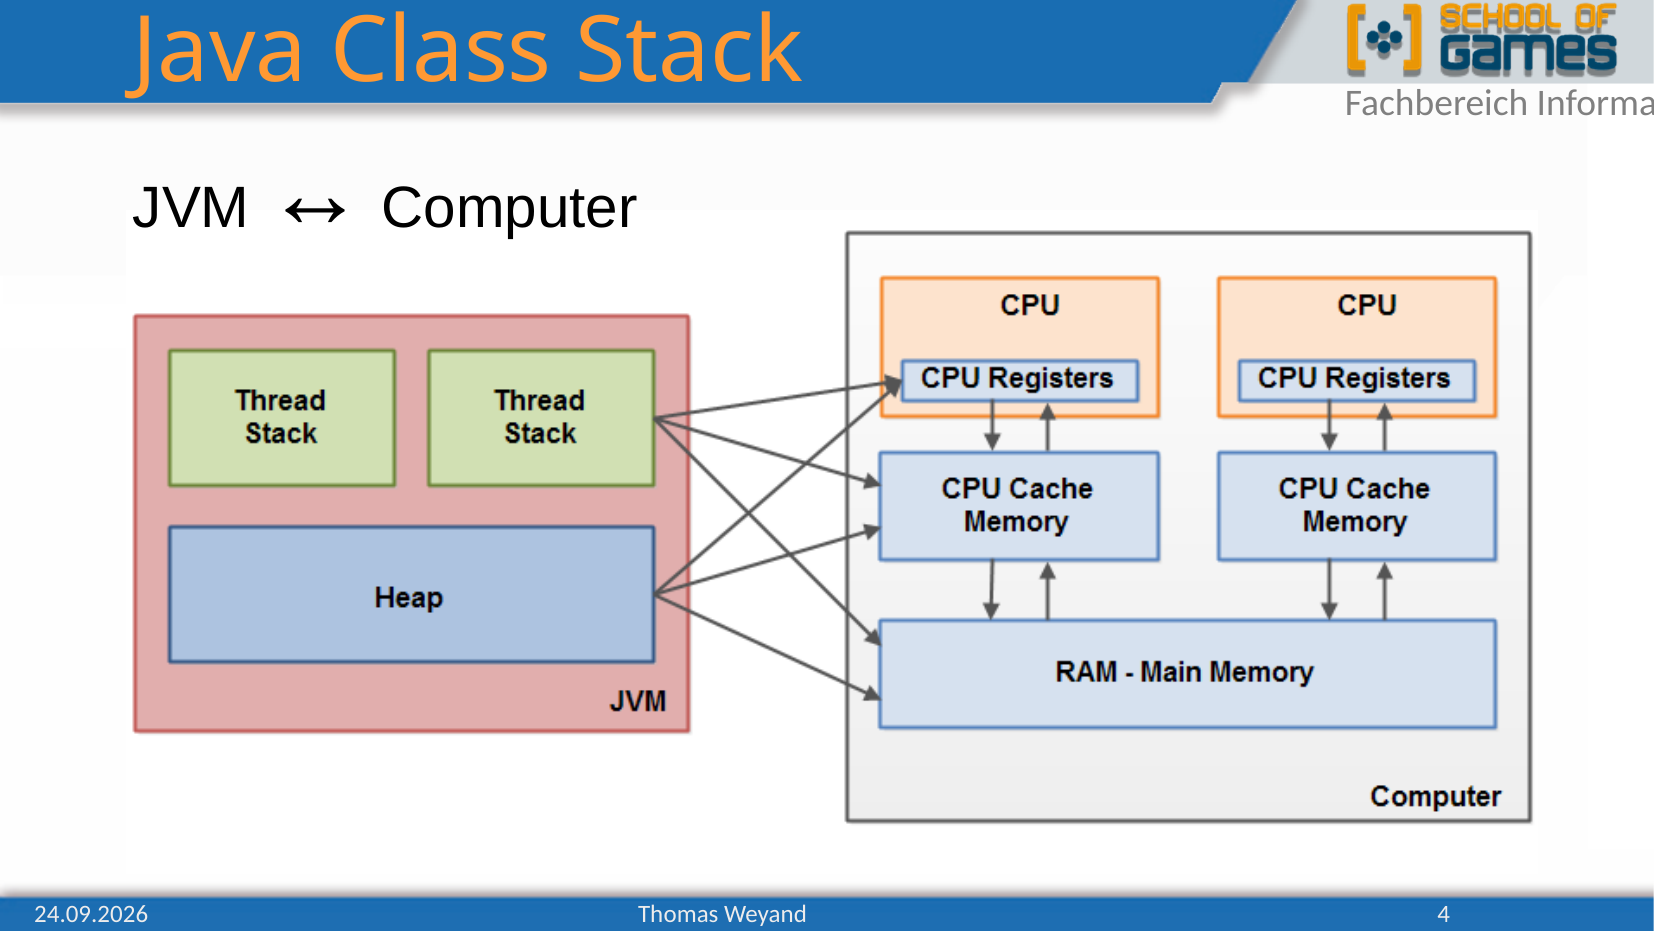

Java Class Stack
JVM ↔ Computer
Thomas Weyand